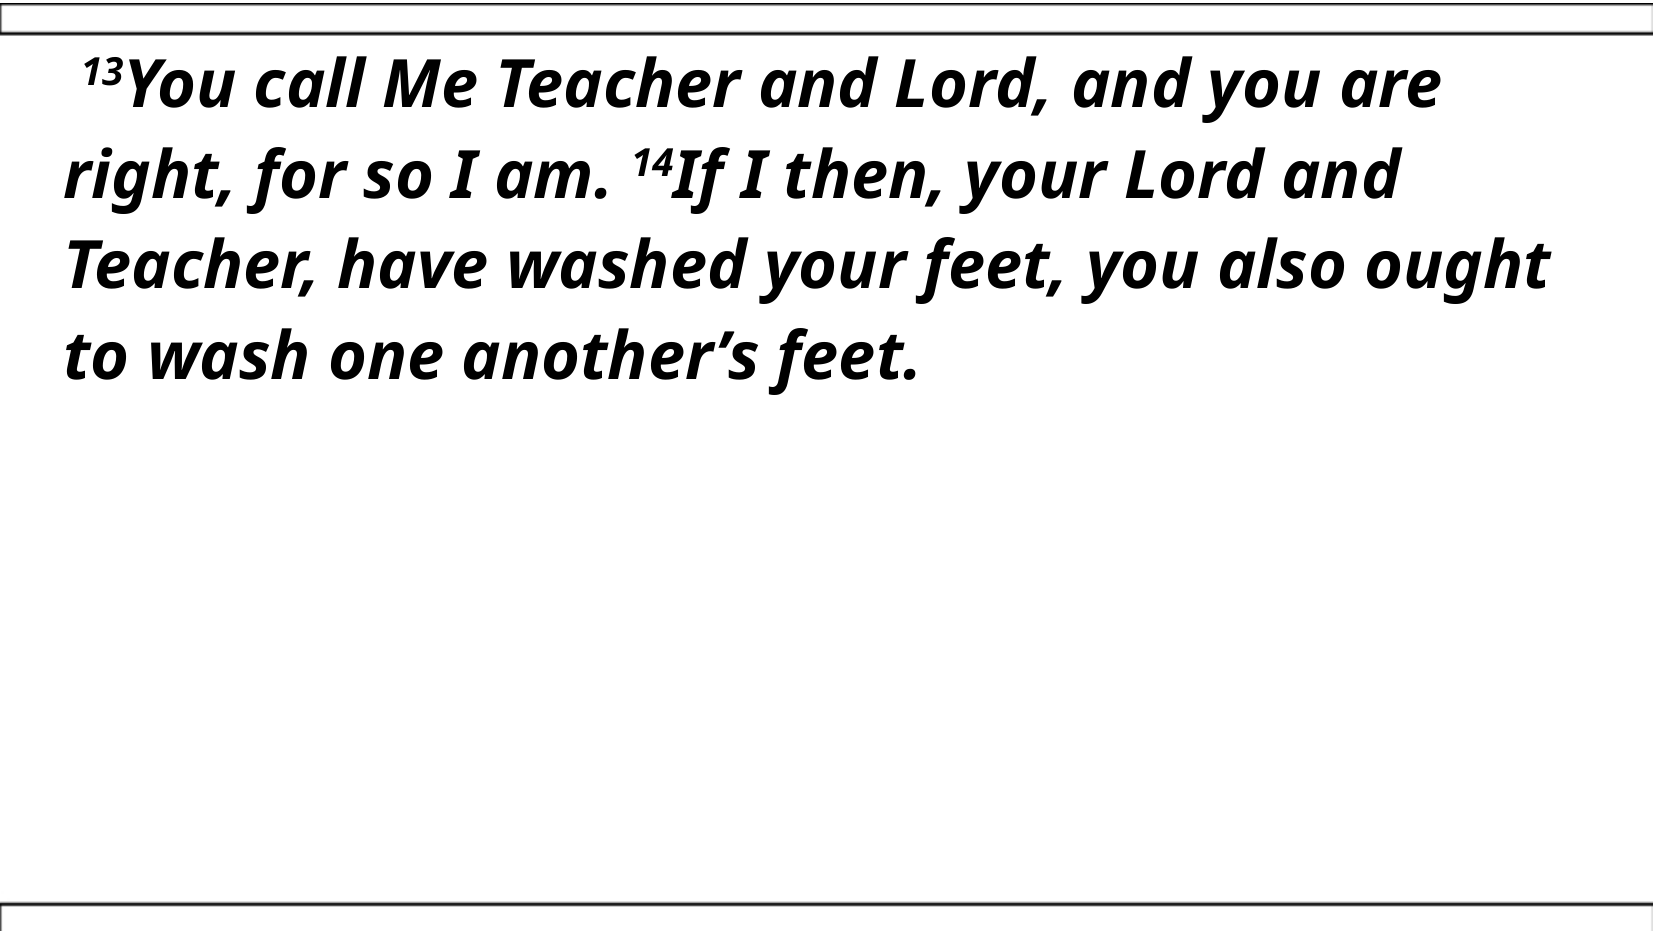

13You call Me Teacher and Lord, and you are right, for so I am. 14If I then, your Lord and Teacher, have washed your feet, you also ought to wash one another’s feet.